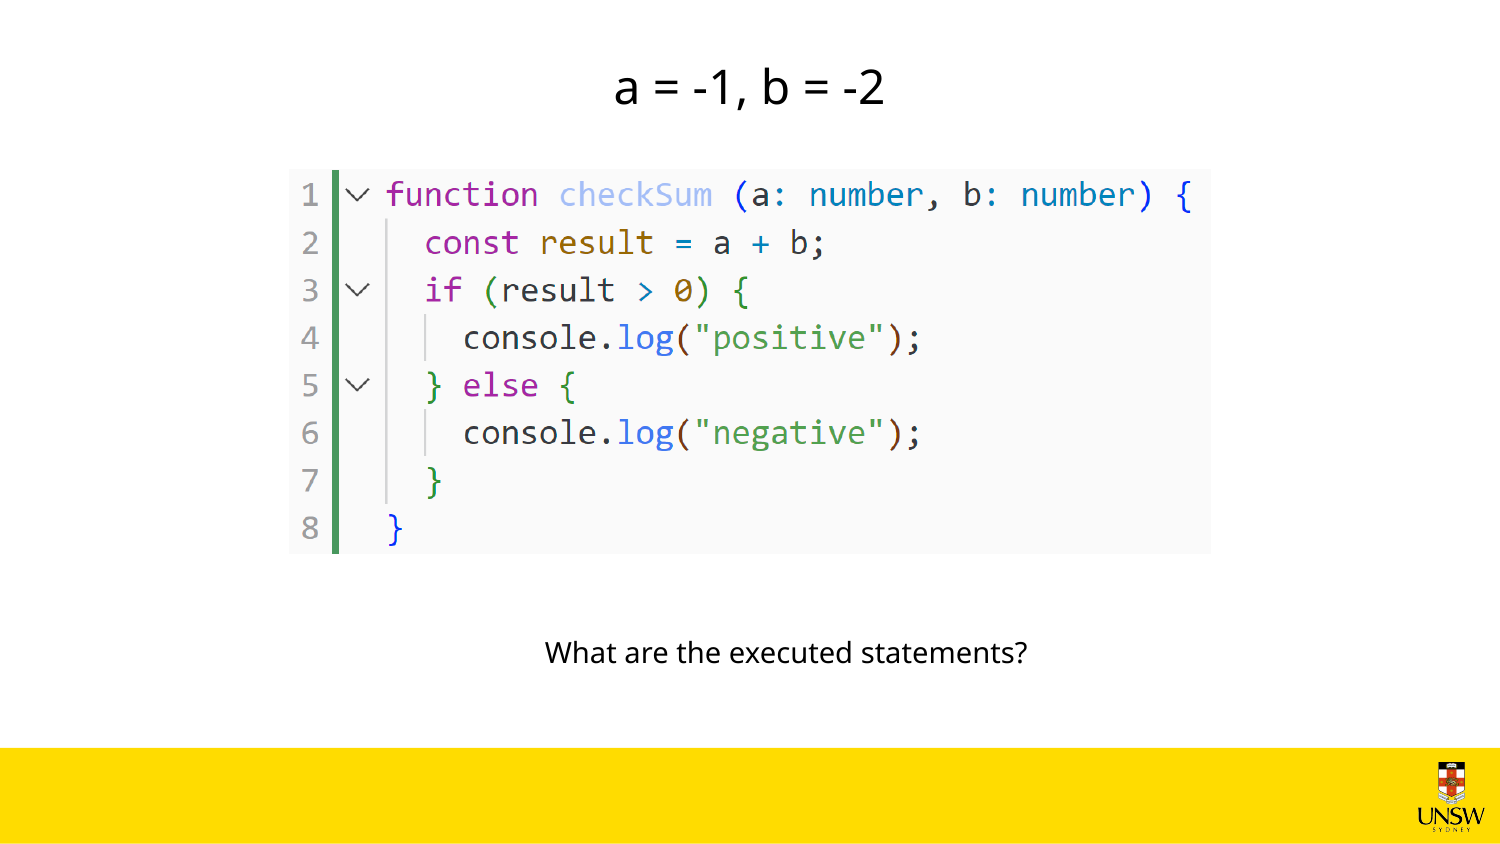

a = -1, b = -2
What are the executed statements?